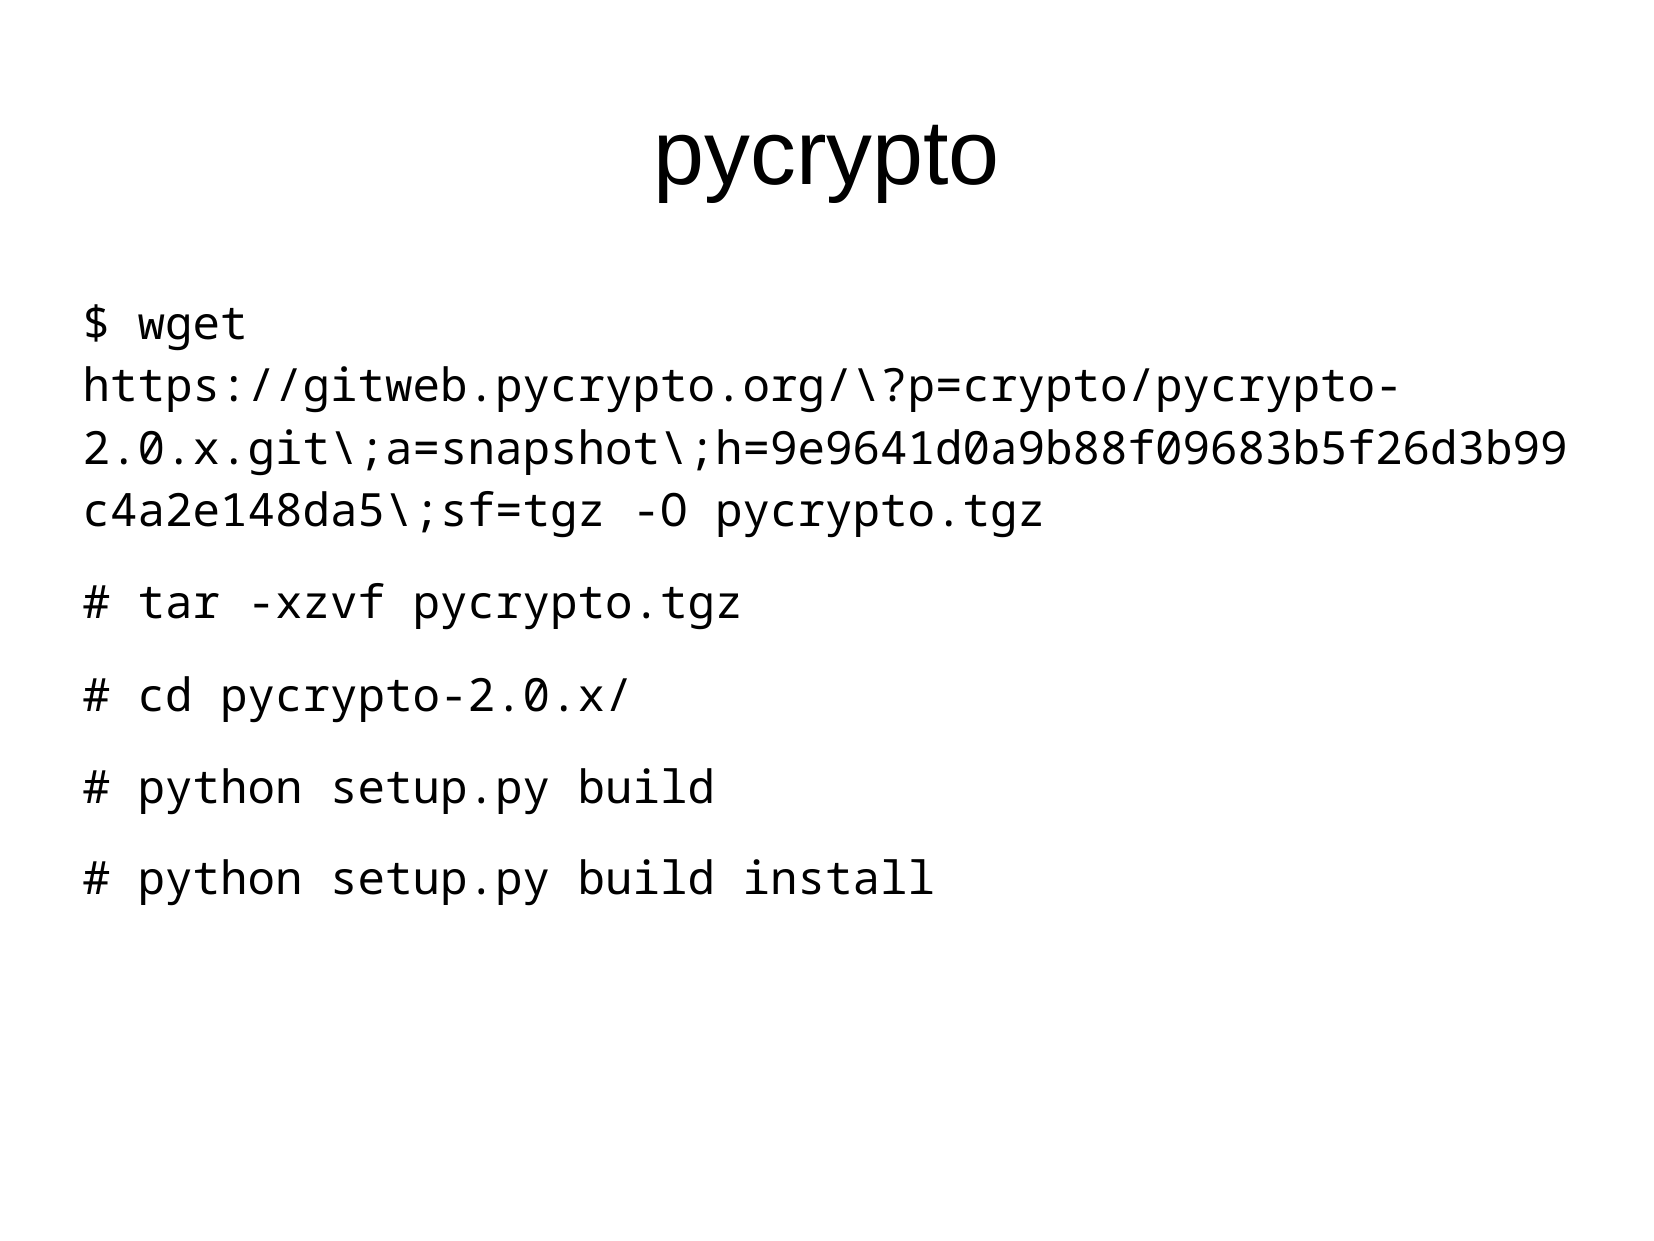

# pycrypto
$ wget https://gitweb.pycrypto.org/\?p=crypto/pycrypto-2.0.x.git\;a=snapshot\;h=9e9641d0a9b88f09683b5f26d3b99c4a2e148da5\;sf=tgz -O pycrypto.tgz
# tar -xzvf pycrypto.tgz
# cd pycrypto-2.0.x/
# python setup.py build
# python setup.py build install